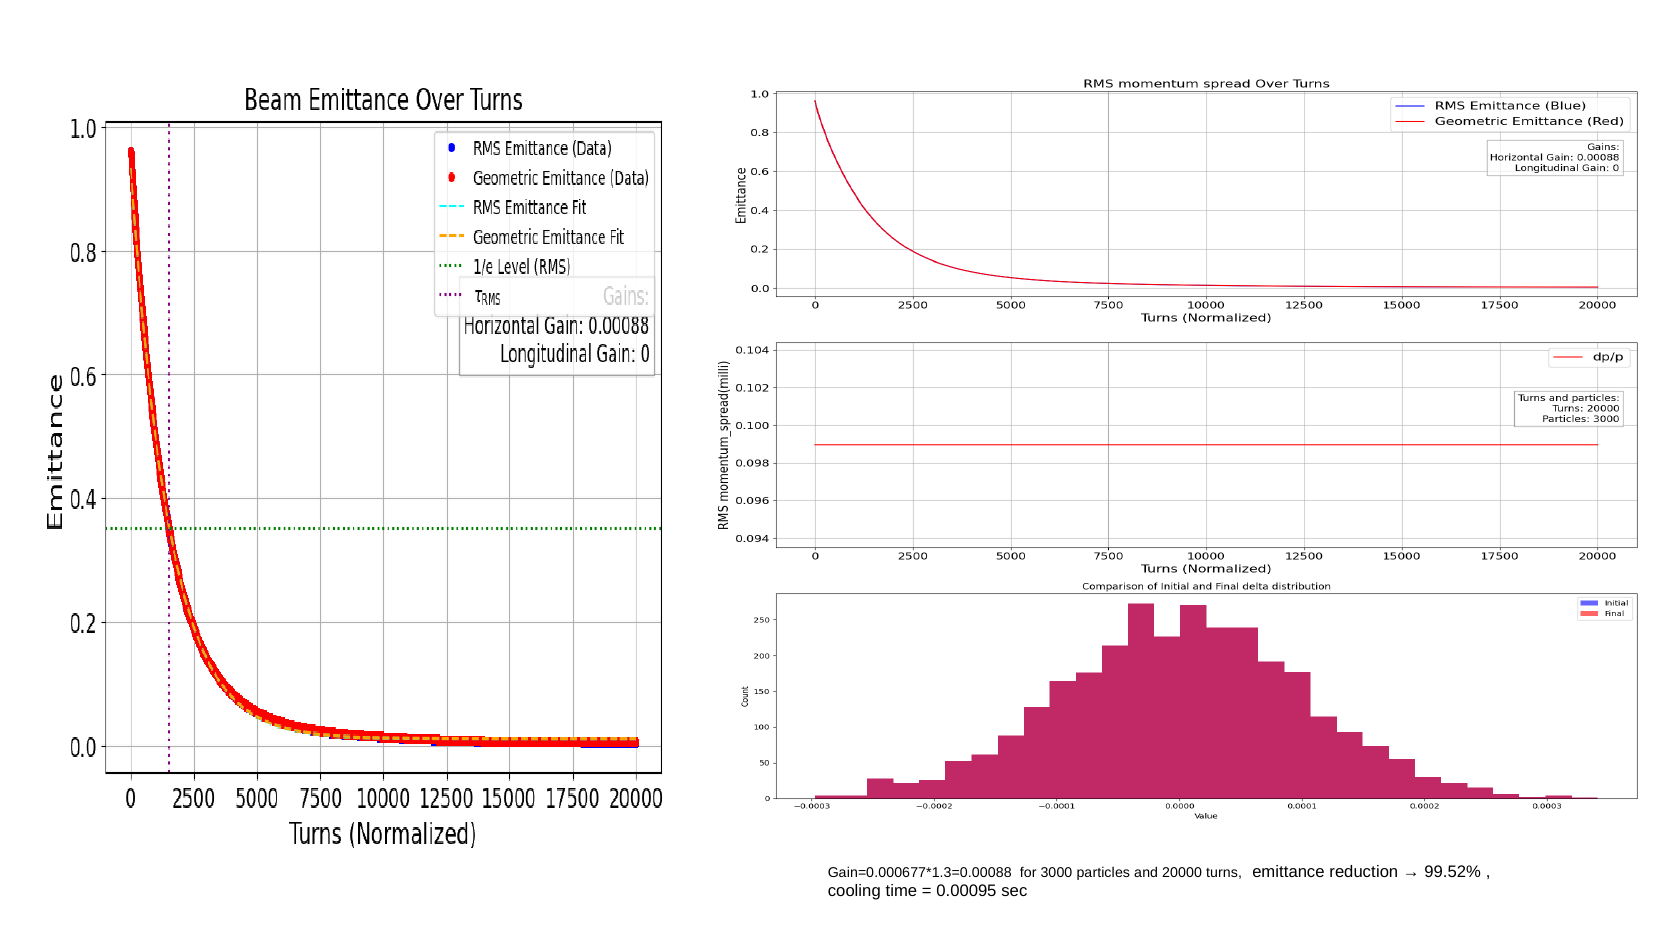

# Gain=0.000677*1.3=0.00088 for 3000 particles and 20000 turns, emittance reduction → 99.52% , cooling time = 0.00095 sec